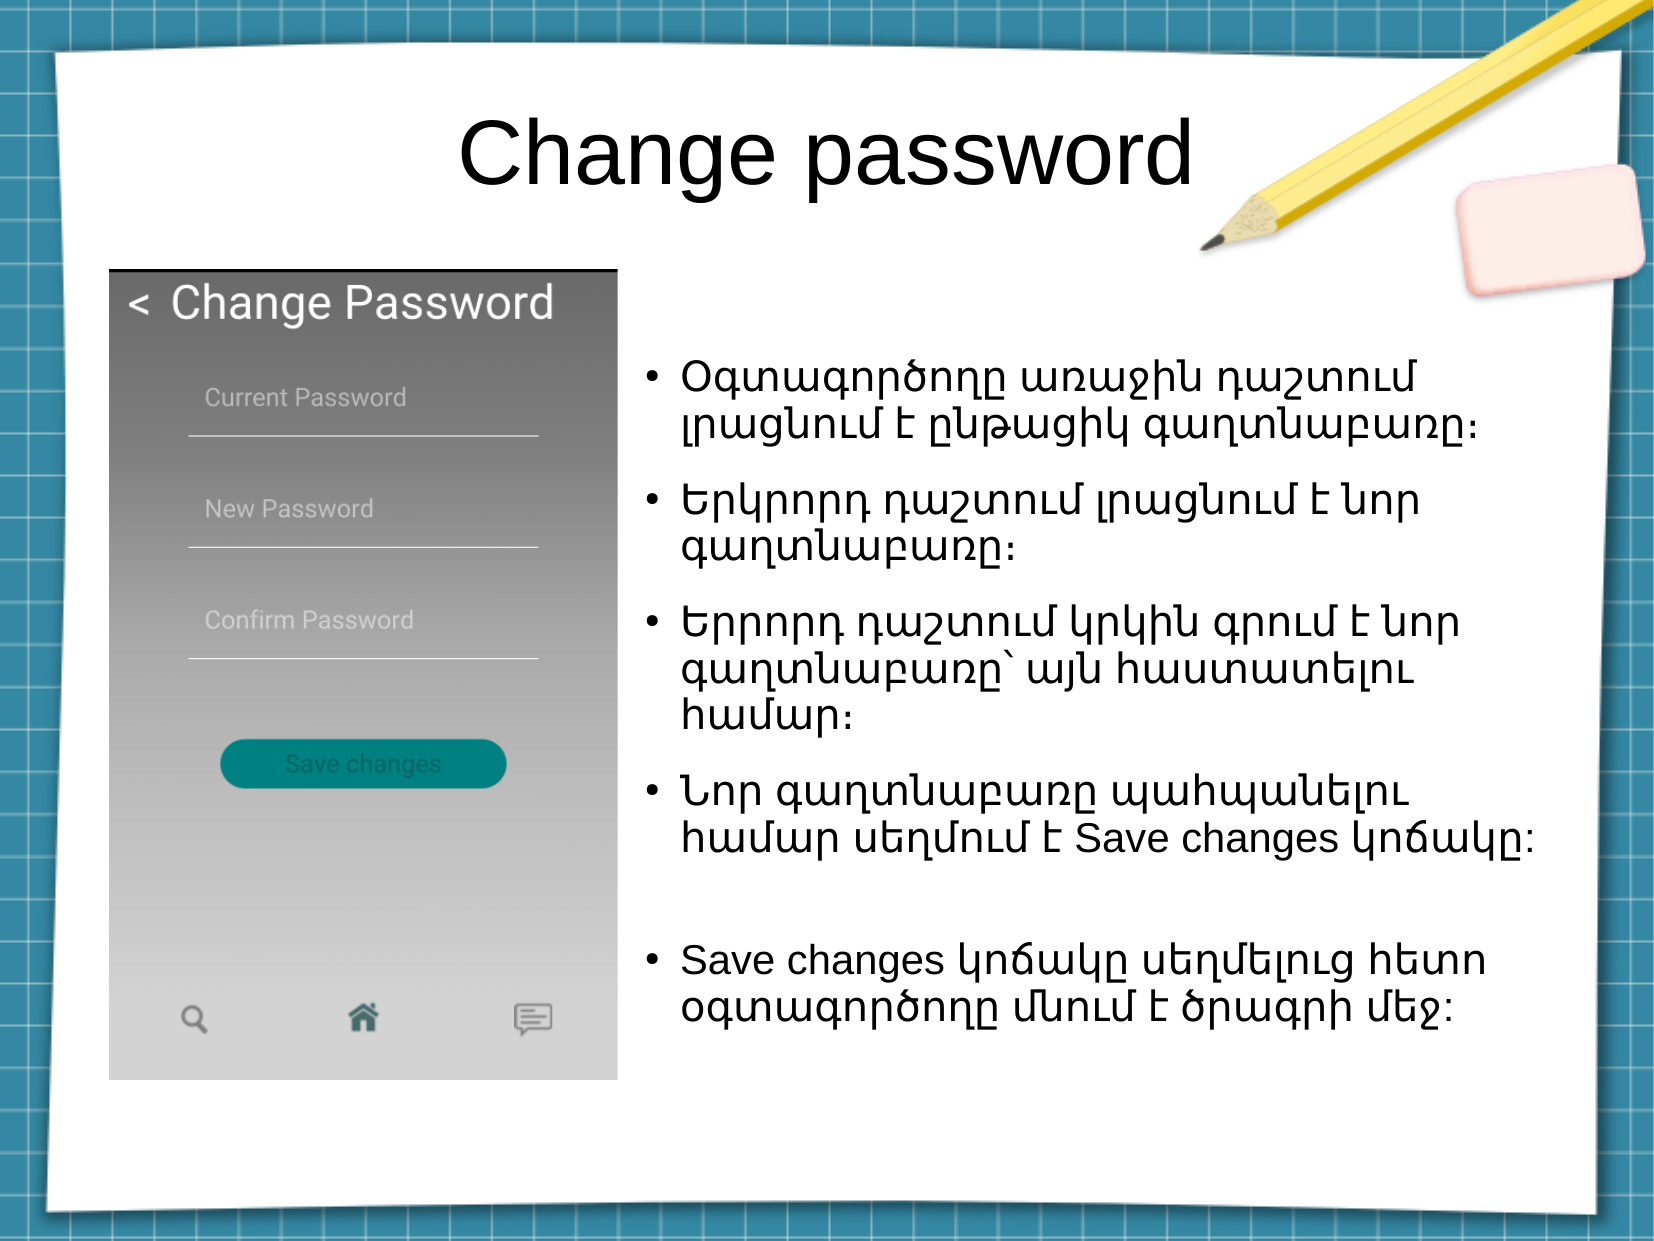

# Change password
Օգտագործողը առաջին դաշտում լրացնում է ընթացիկ գաղտնաբառը։
Երկրորդ դաշտում լրացնում է նոր գաղտնաբառը։
Երրորդ դաշտում կրկին գրում է նոր գաղտնաբառը՝ այն հաստատելու համար։
Նոր գաղտնաբառը պահպանելու համար սեղմում է Save changes կոճակը:
Save changes կոճակը սեղմելուց հետո օգտագործողը մնում է ծրագրի մեջ: